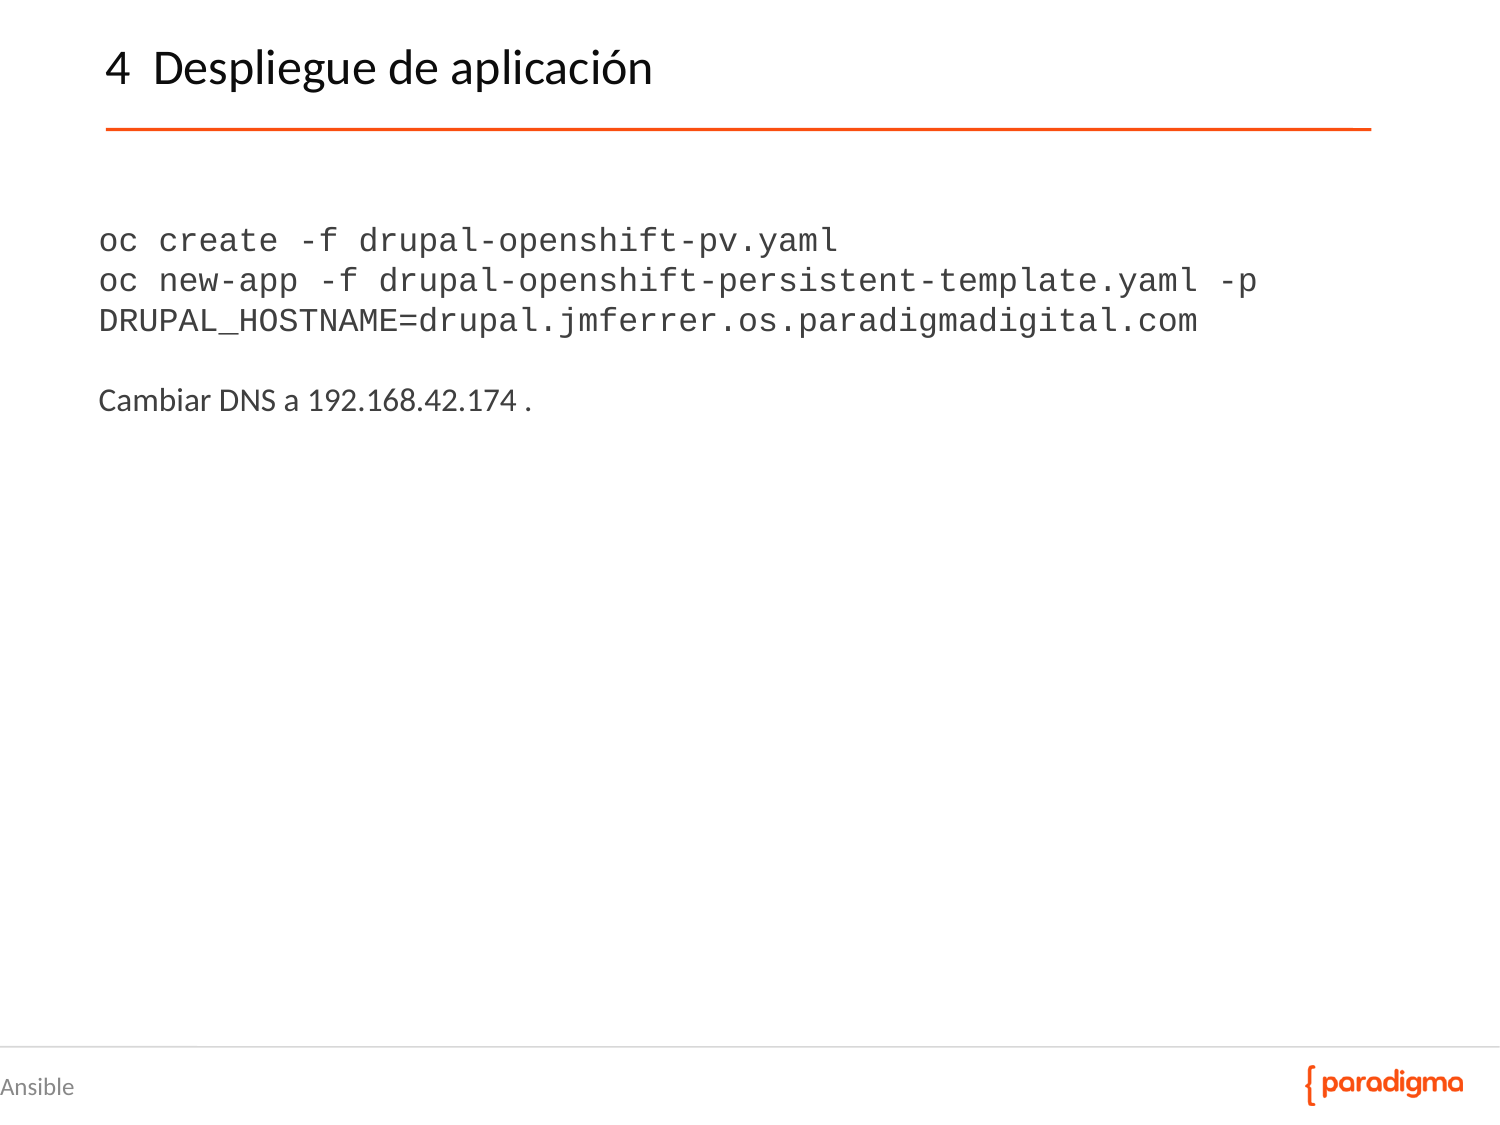

4 Despliegue de aplicación
oc create -f drupal-openshift-pv.yaml
oc new-app -f drupal-openshift-persistent-template.yaml -p DRUPAL_HOSTNAME=drupal.jmferrer.os.paradigmadigital.com
Cambiar DNS a 192.168.42.174 .
Ansible